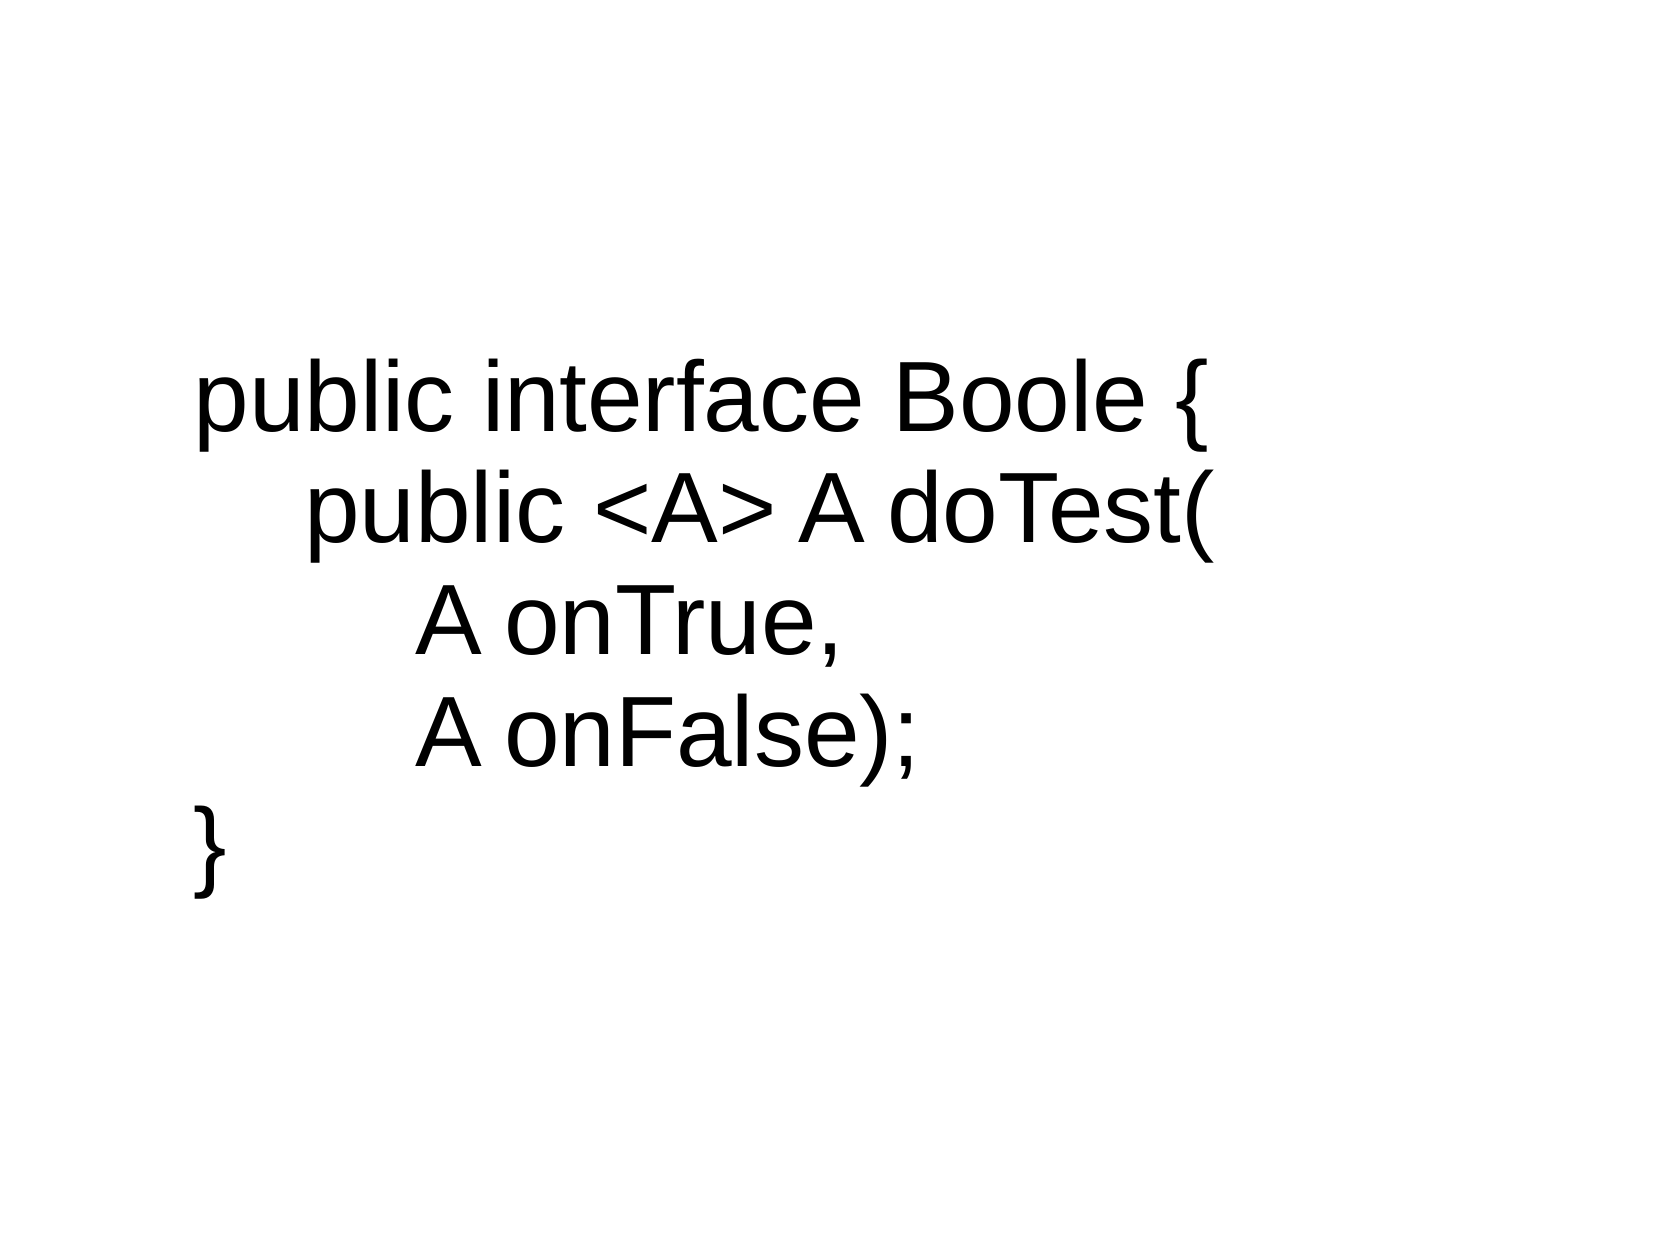

# public interface Boole {
 public <A> A doTest(
 A onTrue,
 A onFalse);
 }